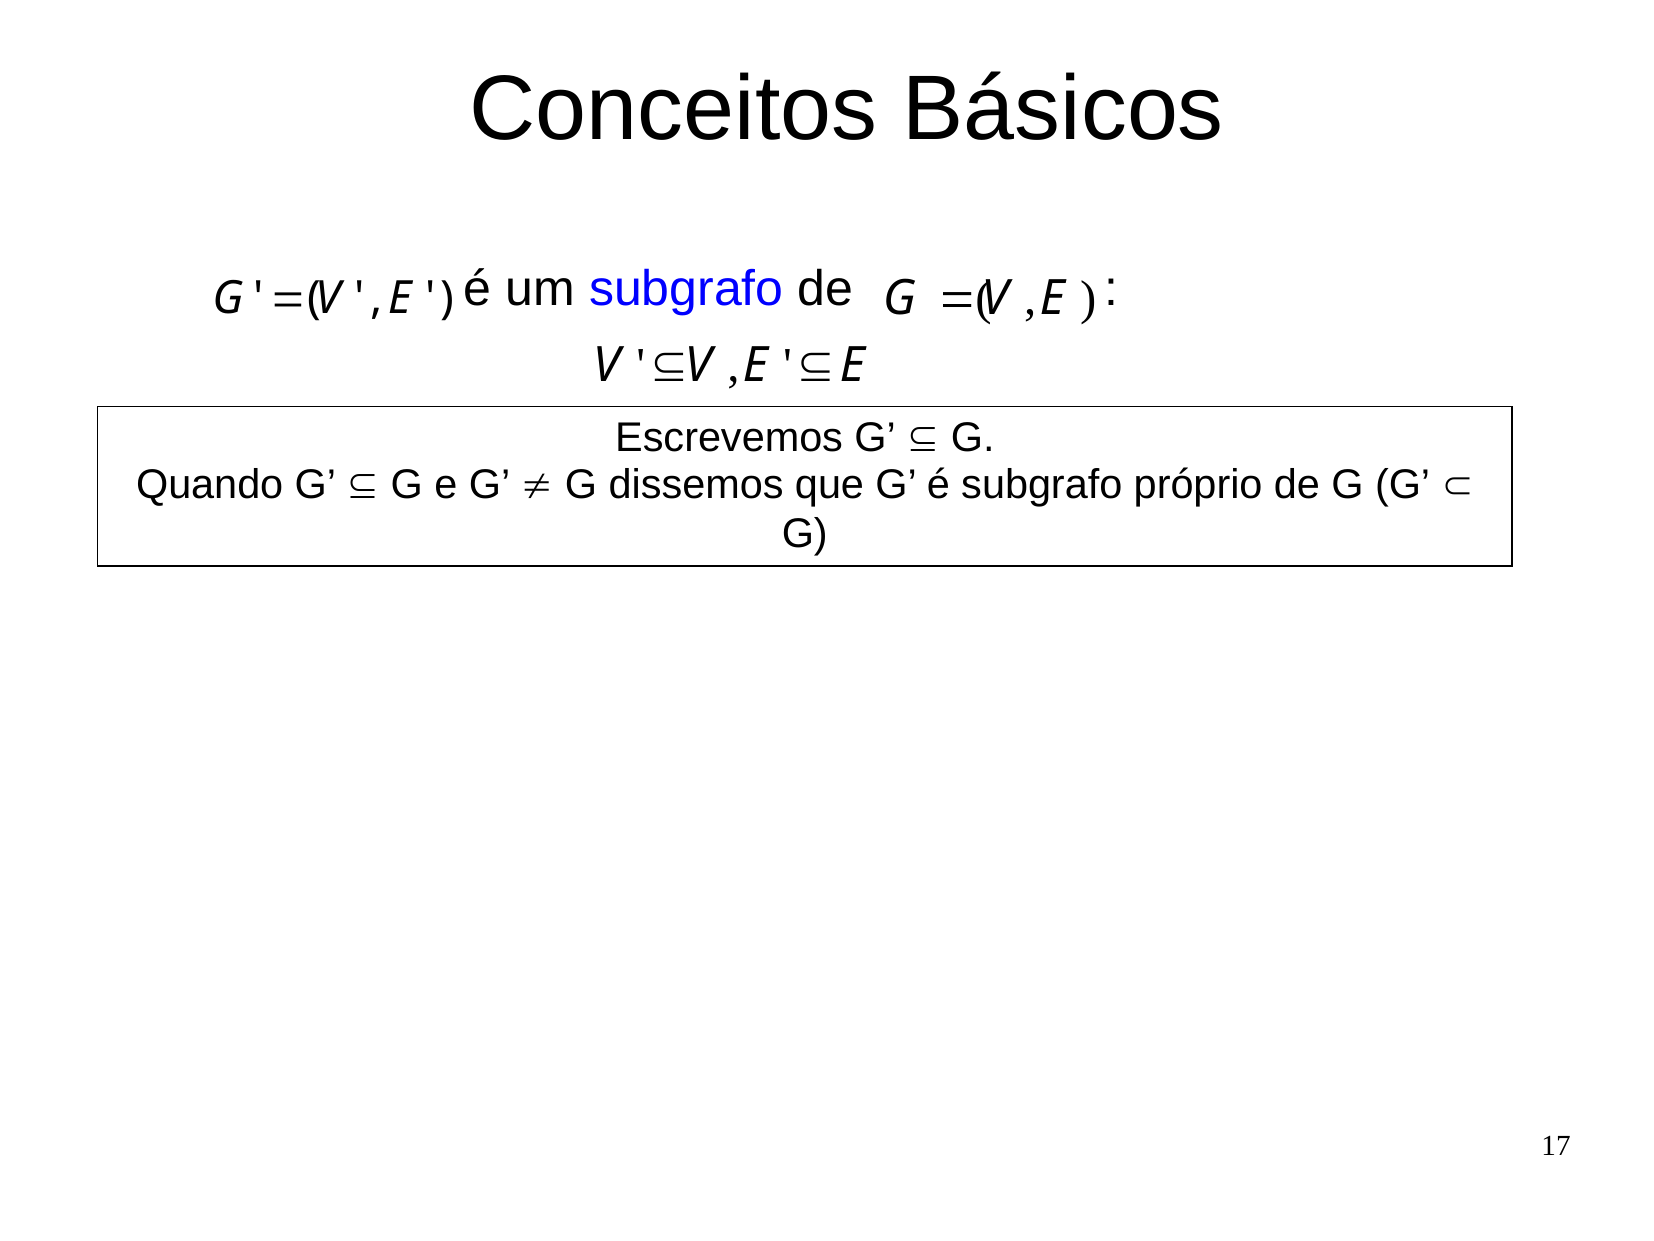

# Conceitos Básicos
 é um subgrafo de :
Escrevemos G’  G.
Quando G’  G e G’  G dissemos que G’ é subgrafo próprio de G (G’  G)‏
17